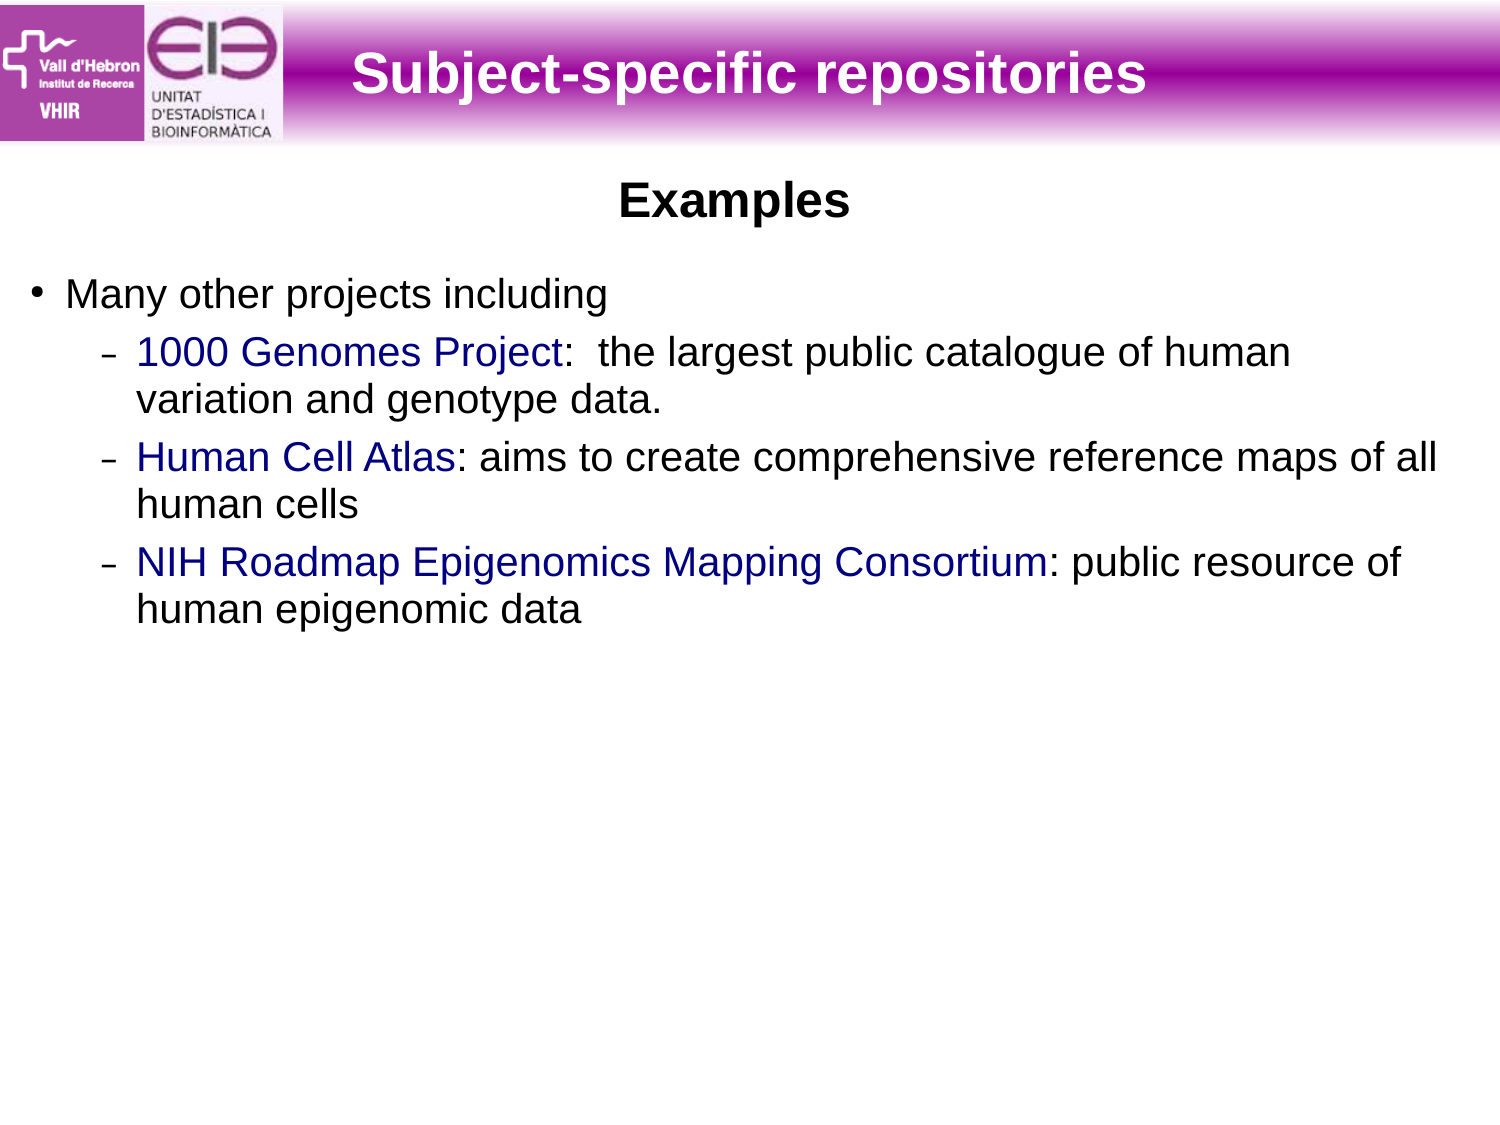

Subject-specific repositories
Examples
Many other projects including
1000 Genomes Project: the largest public catalogue of human variation and genotype data.
Human Cell Atlas: aims to create comprehensive reference maps of all human cells
NIH Roadmap Epigenomics Mapping Consortium: public resource of human epigenomic data